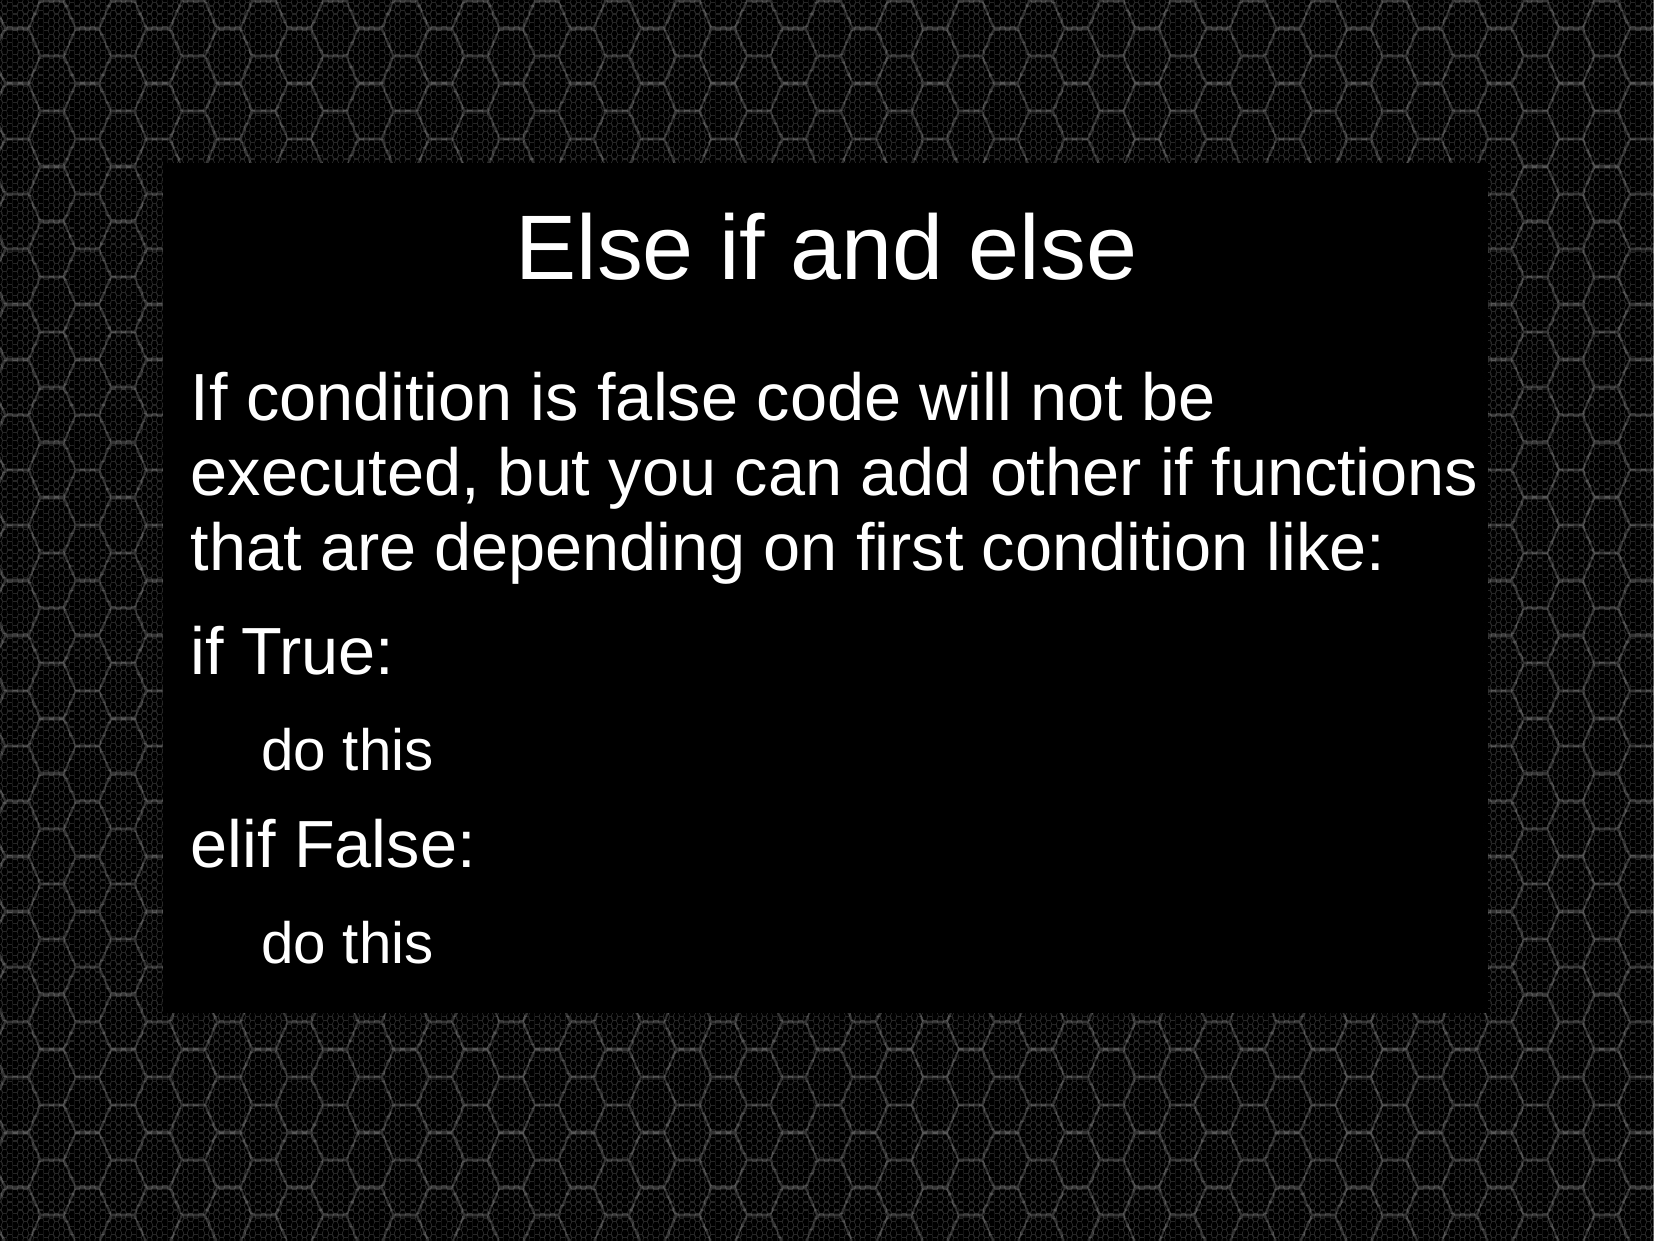

# Else if and else
If condition is false code will not be executed, but you can add other if functions that are depending on first condition like:
if True:
do this
elif False:
do this